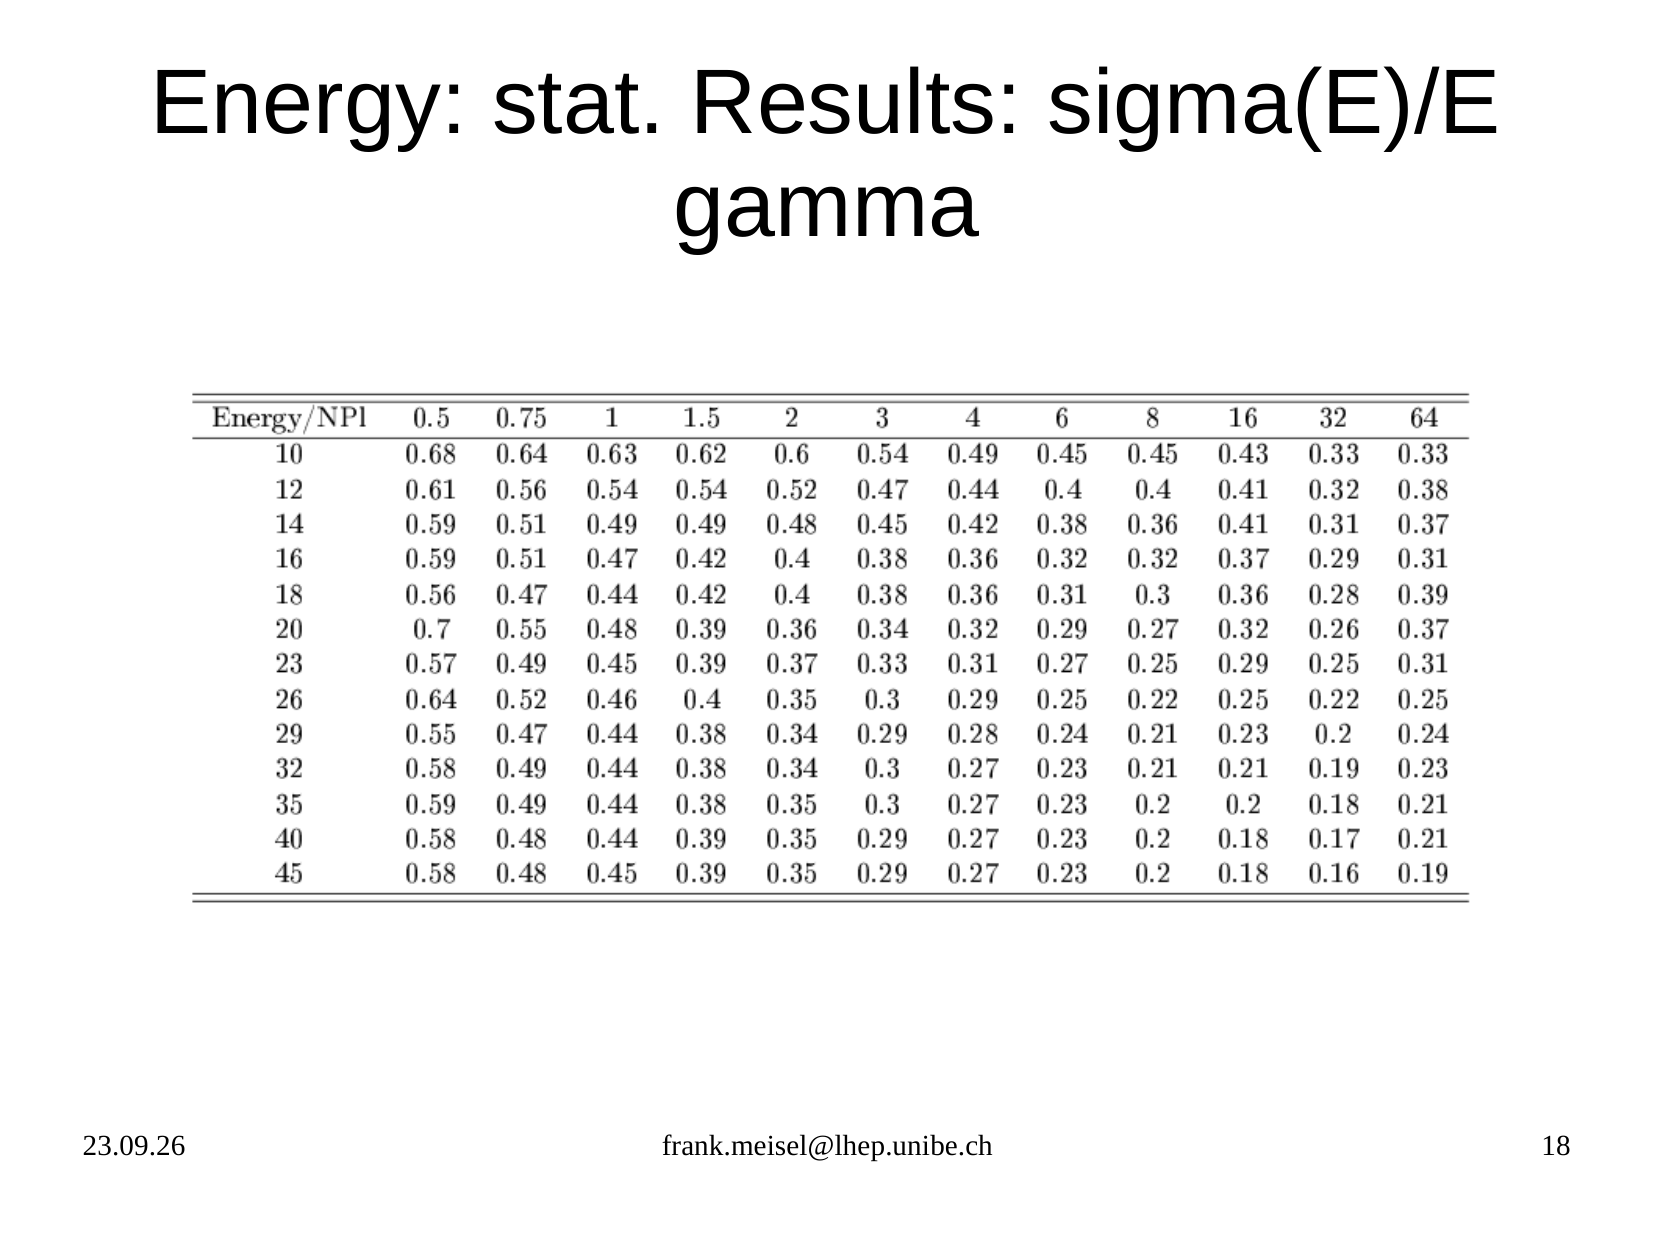

# Energy: stat. Results: sigma(E)/E gamma
frank.meisel@lhep.unibe.ch
18